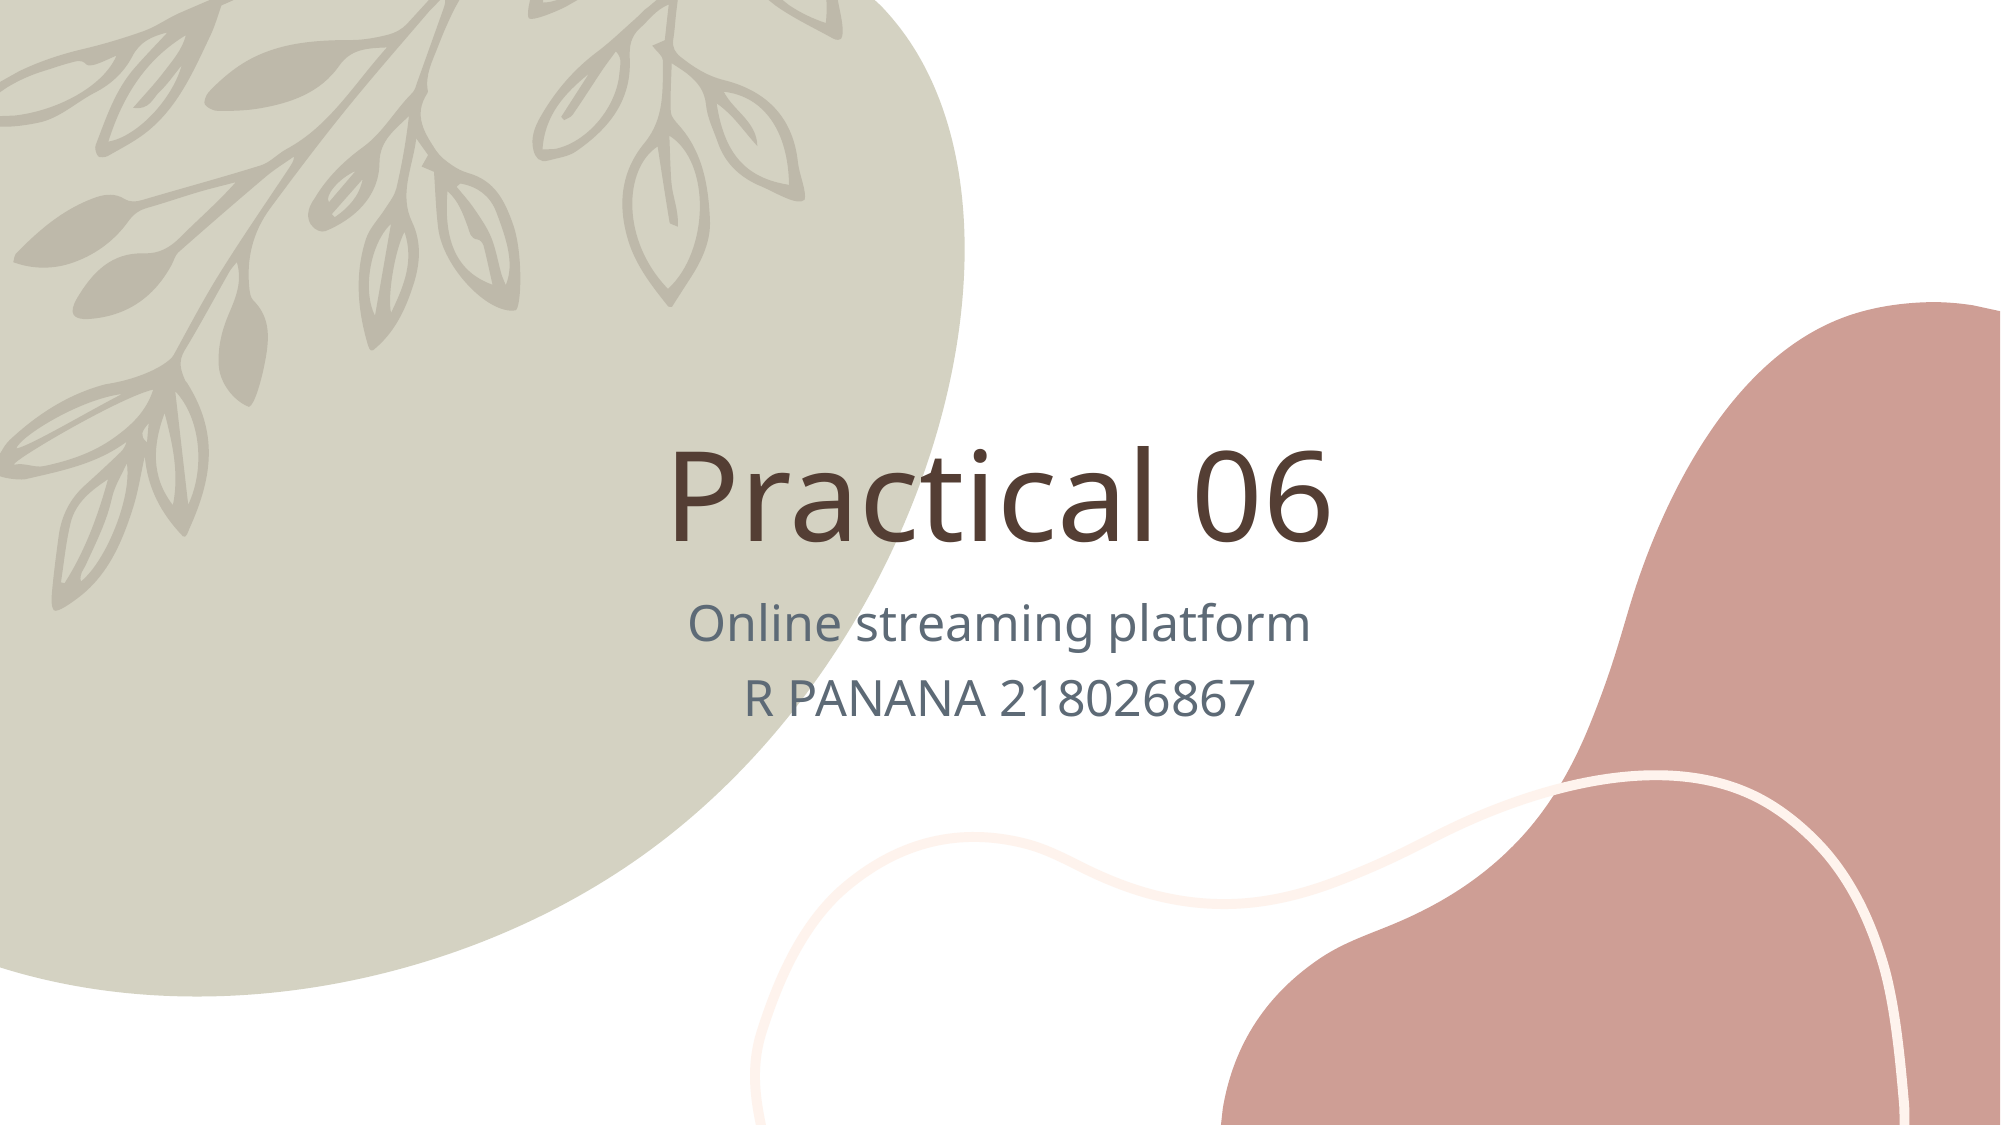

# Practical 06
Online streaming platform
R PANANA 218026867